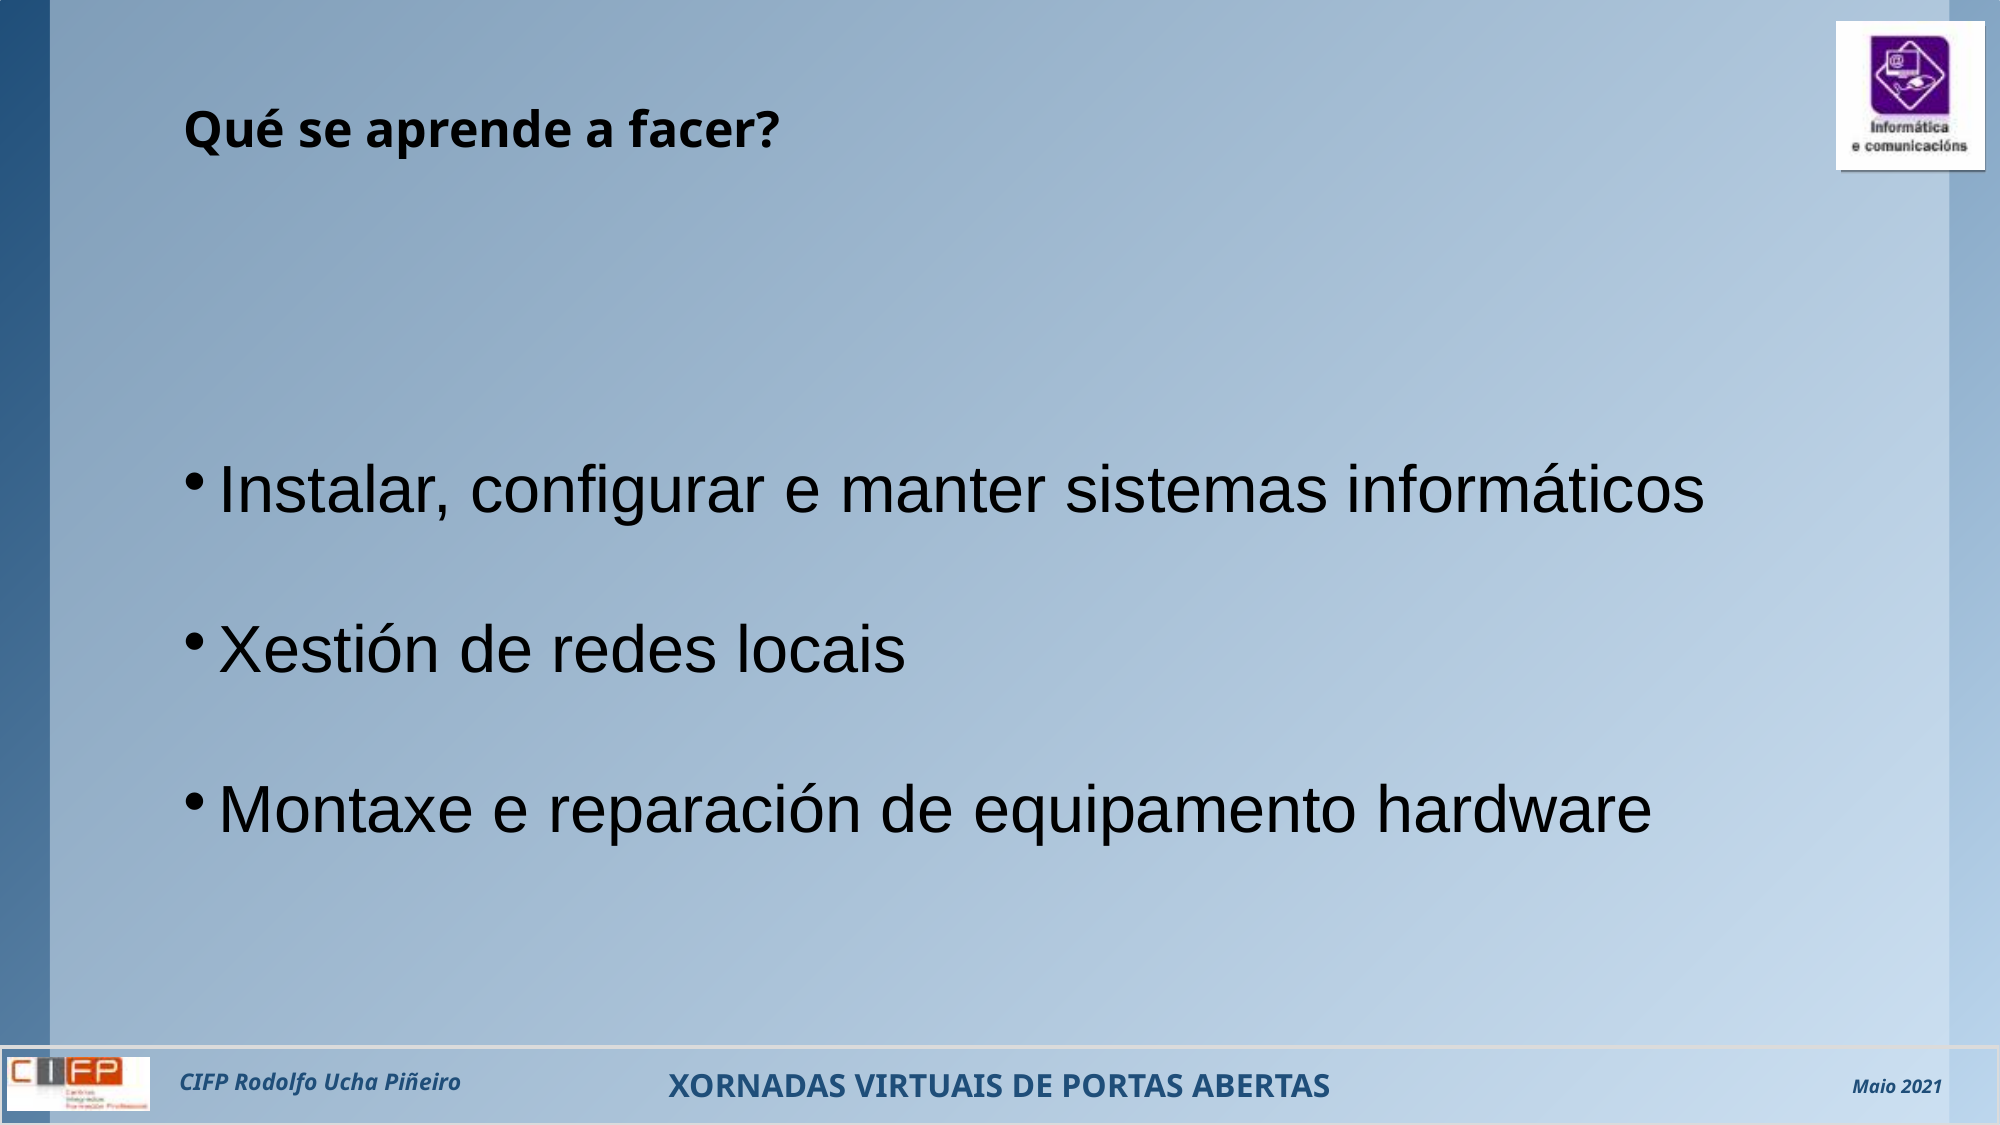

Qué se aprende a facer?
Instalar, configurar e manter sistemas informáticos
Xestión de redes locais
Montaxe e reparación de equipamento hardware
CIFP Rodolfo Ucha Piñeiro
Maio 2021
XORNADAS VIRTUAIS DE PORTAS ABERTAS